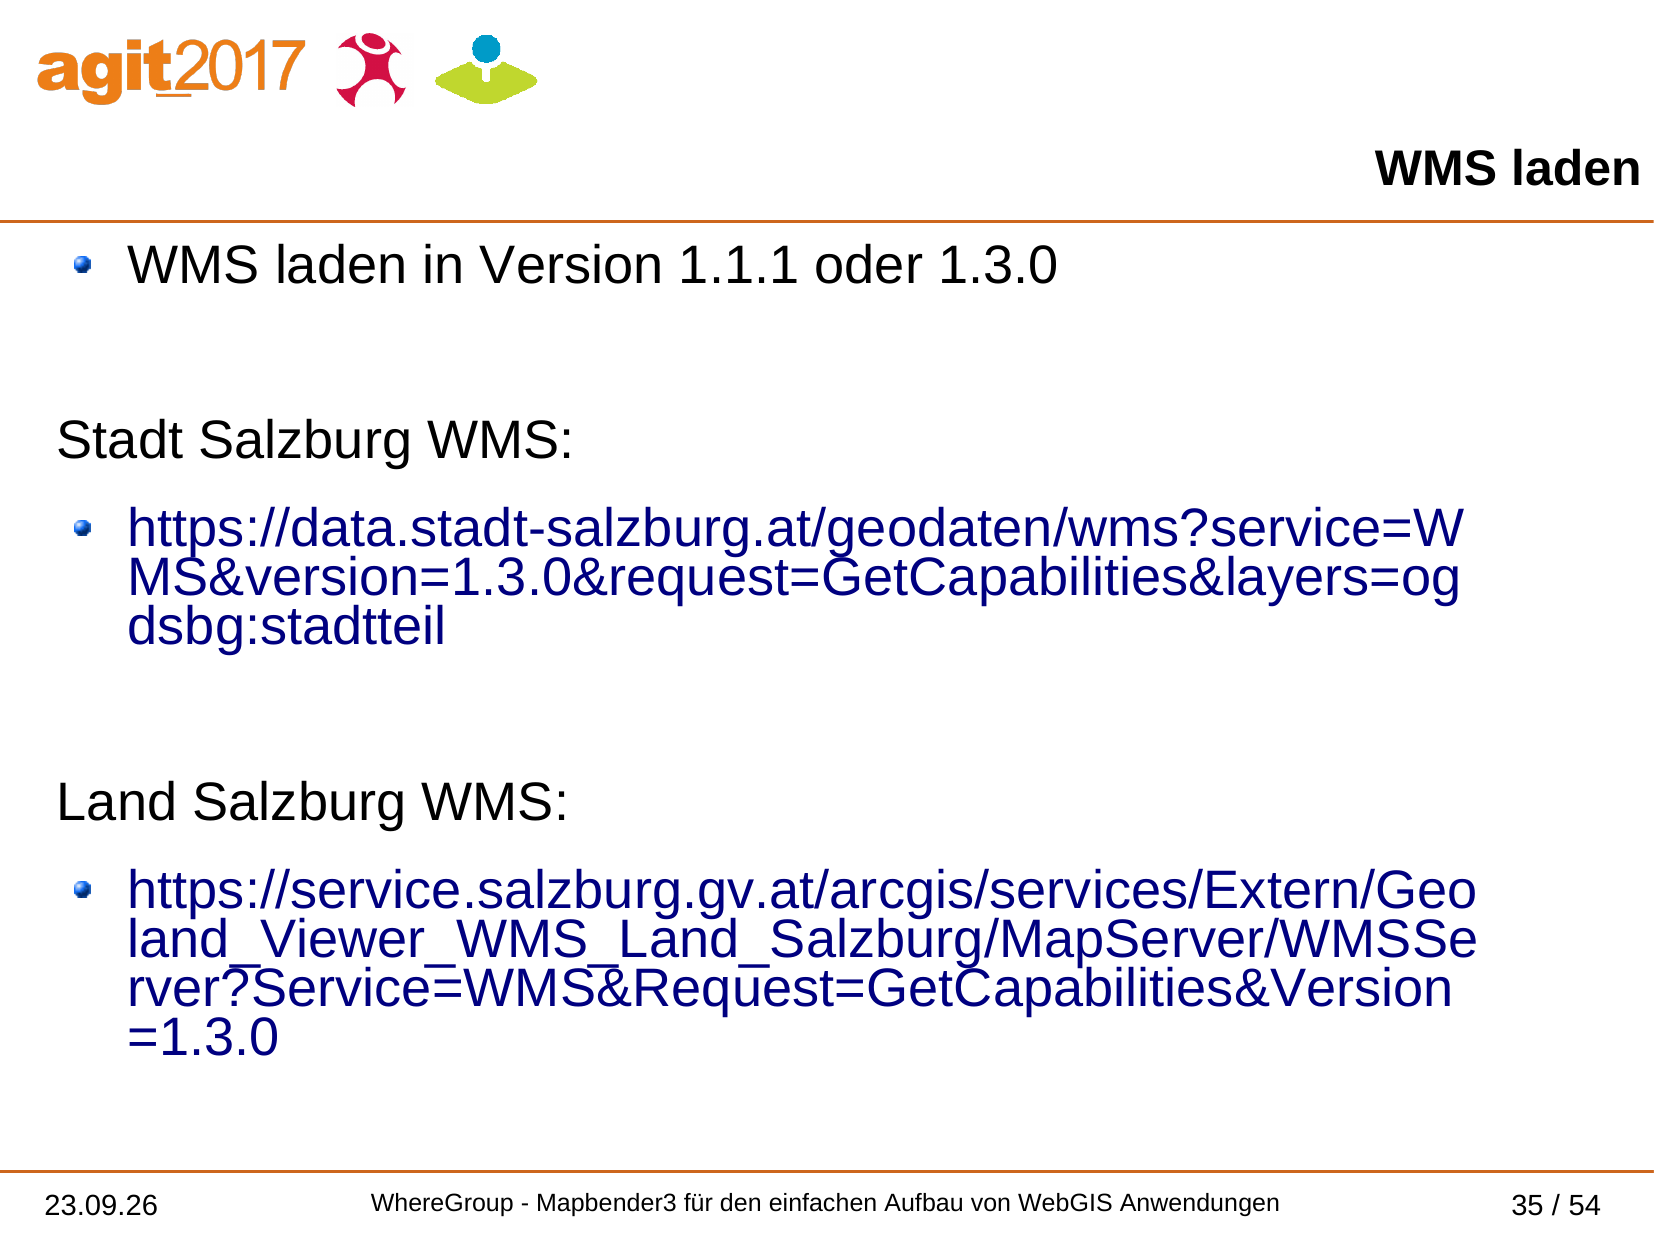

# WMS laden
WMS laden in Version 1.1.1 oder 1.3.0
Stadt Salzburg WMS:
https://data.stadt-salzburg.at/geodaten/wms?service=WMS&version=1.3.0&request=GetCapabilities&layers=ogdsbg:stadtteil
Land Salzburg WMS:
https://service.salzburg.gv.at/arcgis/services/Extern/Geoland_Viewer_WMS_Land_Salzburg/MapServer/WMSServer?Service=WMS&Request=GetCapabilities&Version=1.3.0